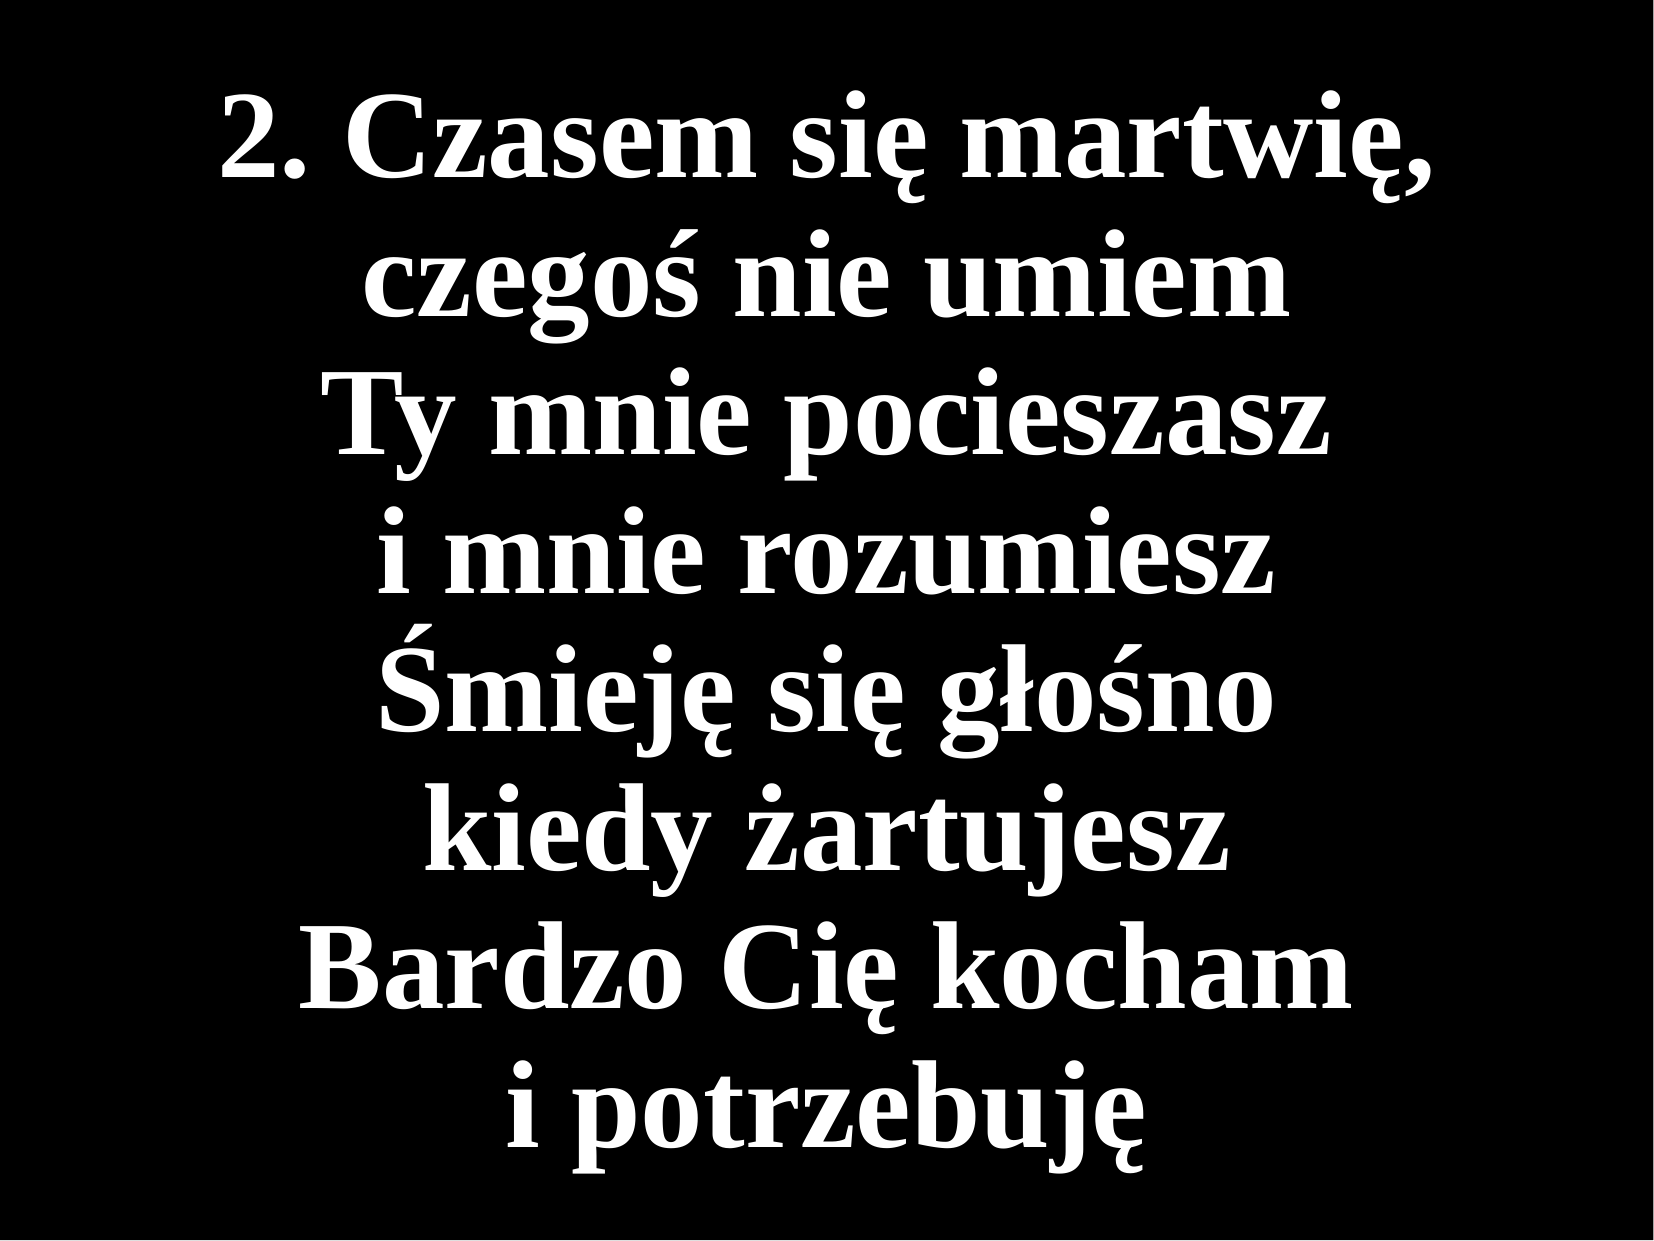

# 2. Czasem się martwię, czegoś nie umiem Ty mnie pocieszasz i mnie rozumiesz Śmieję się głośno kiedy żartujesz Bardzo Cię kocham i potrzebuję